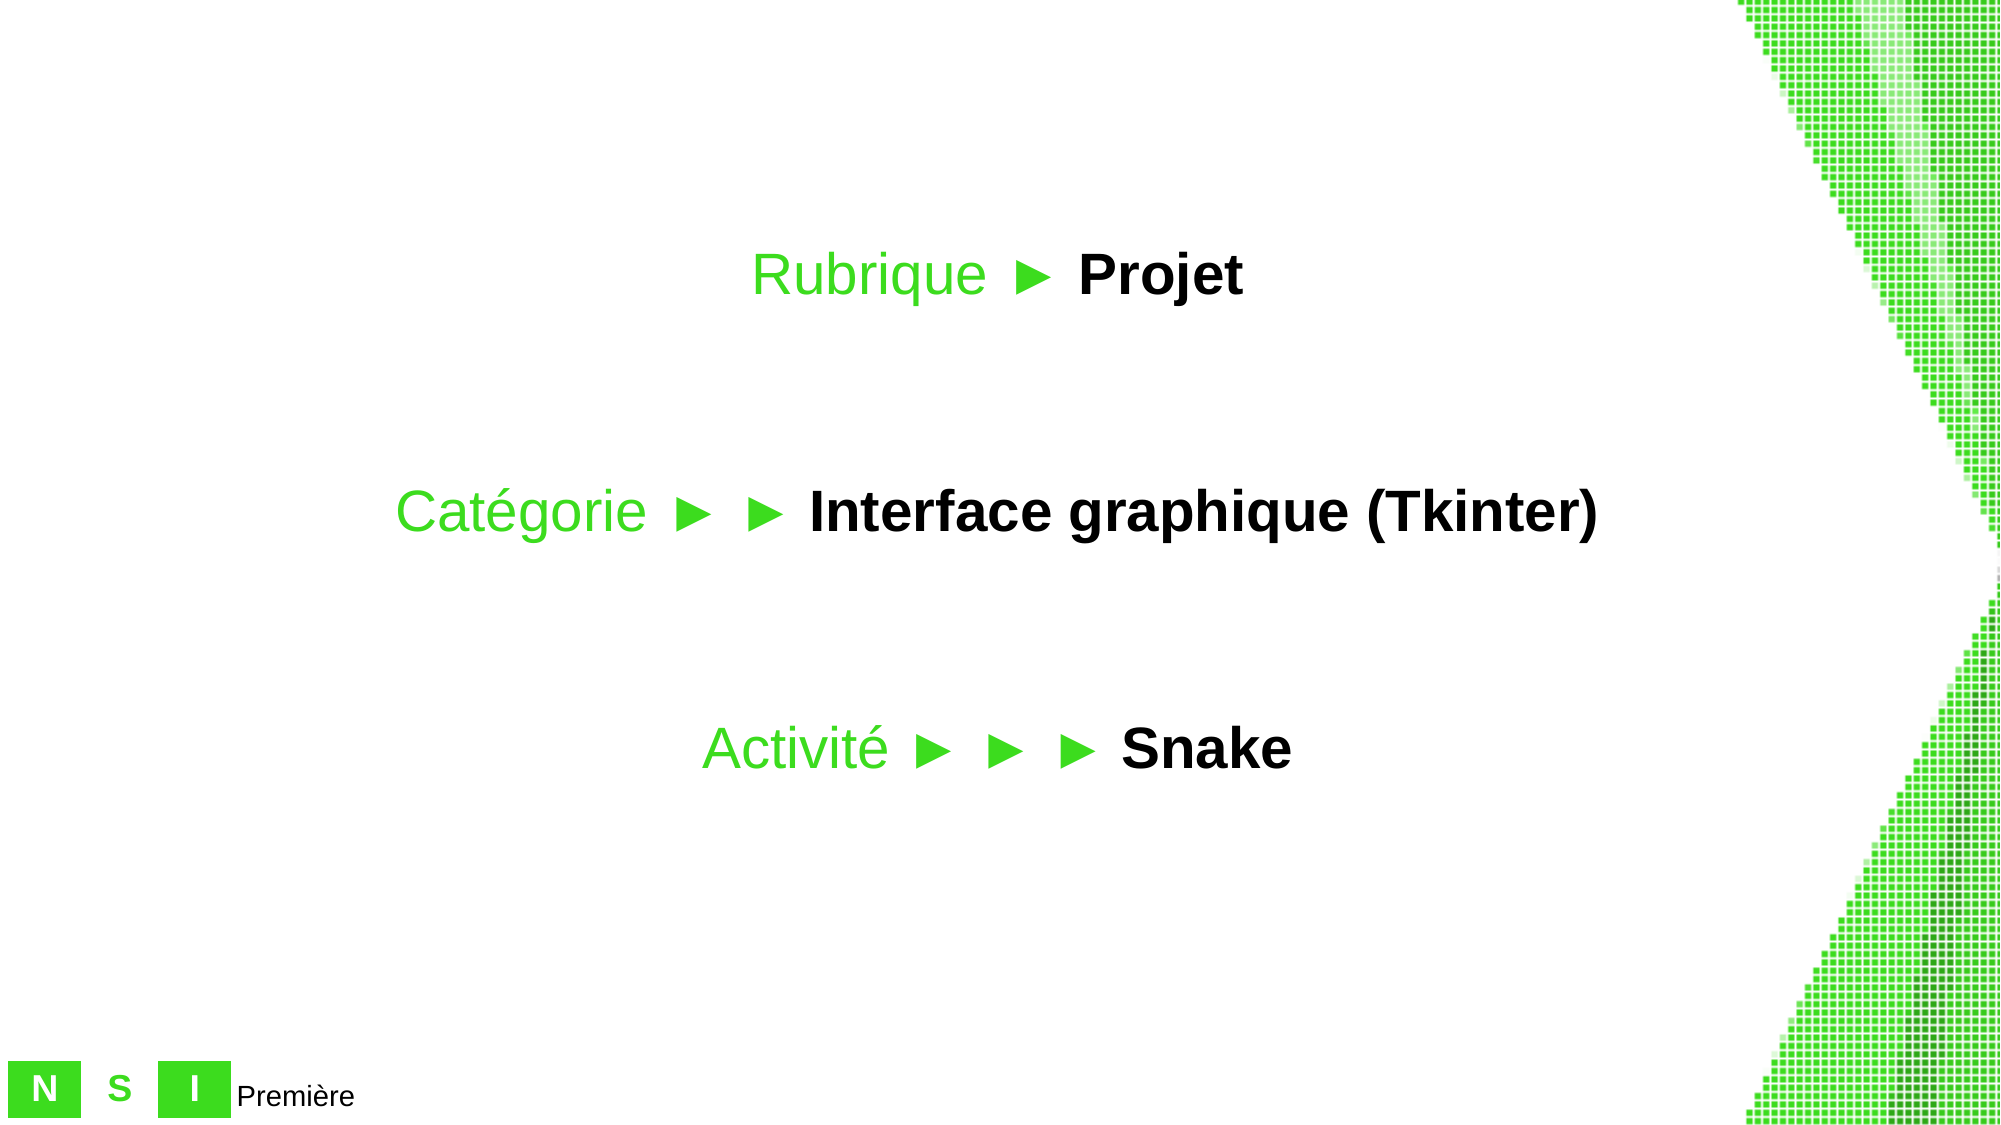

Rubrique ► Projet
Catégorie ► ► Interface graphique (Tkinter)
Activité ► ► ► Snake
| N | S | I |
| --- | --- | --- |
Première